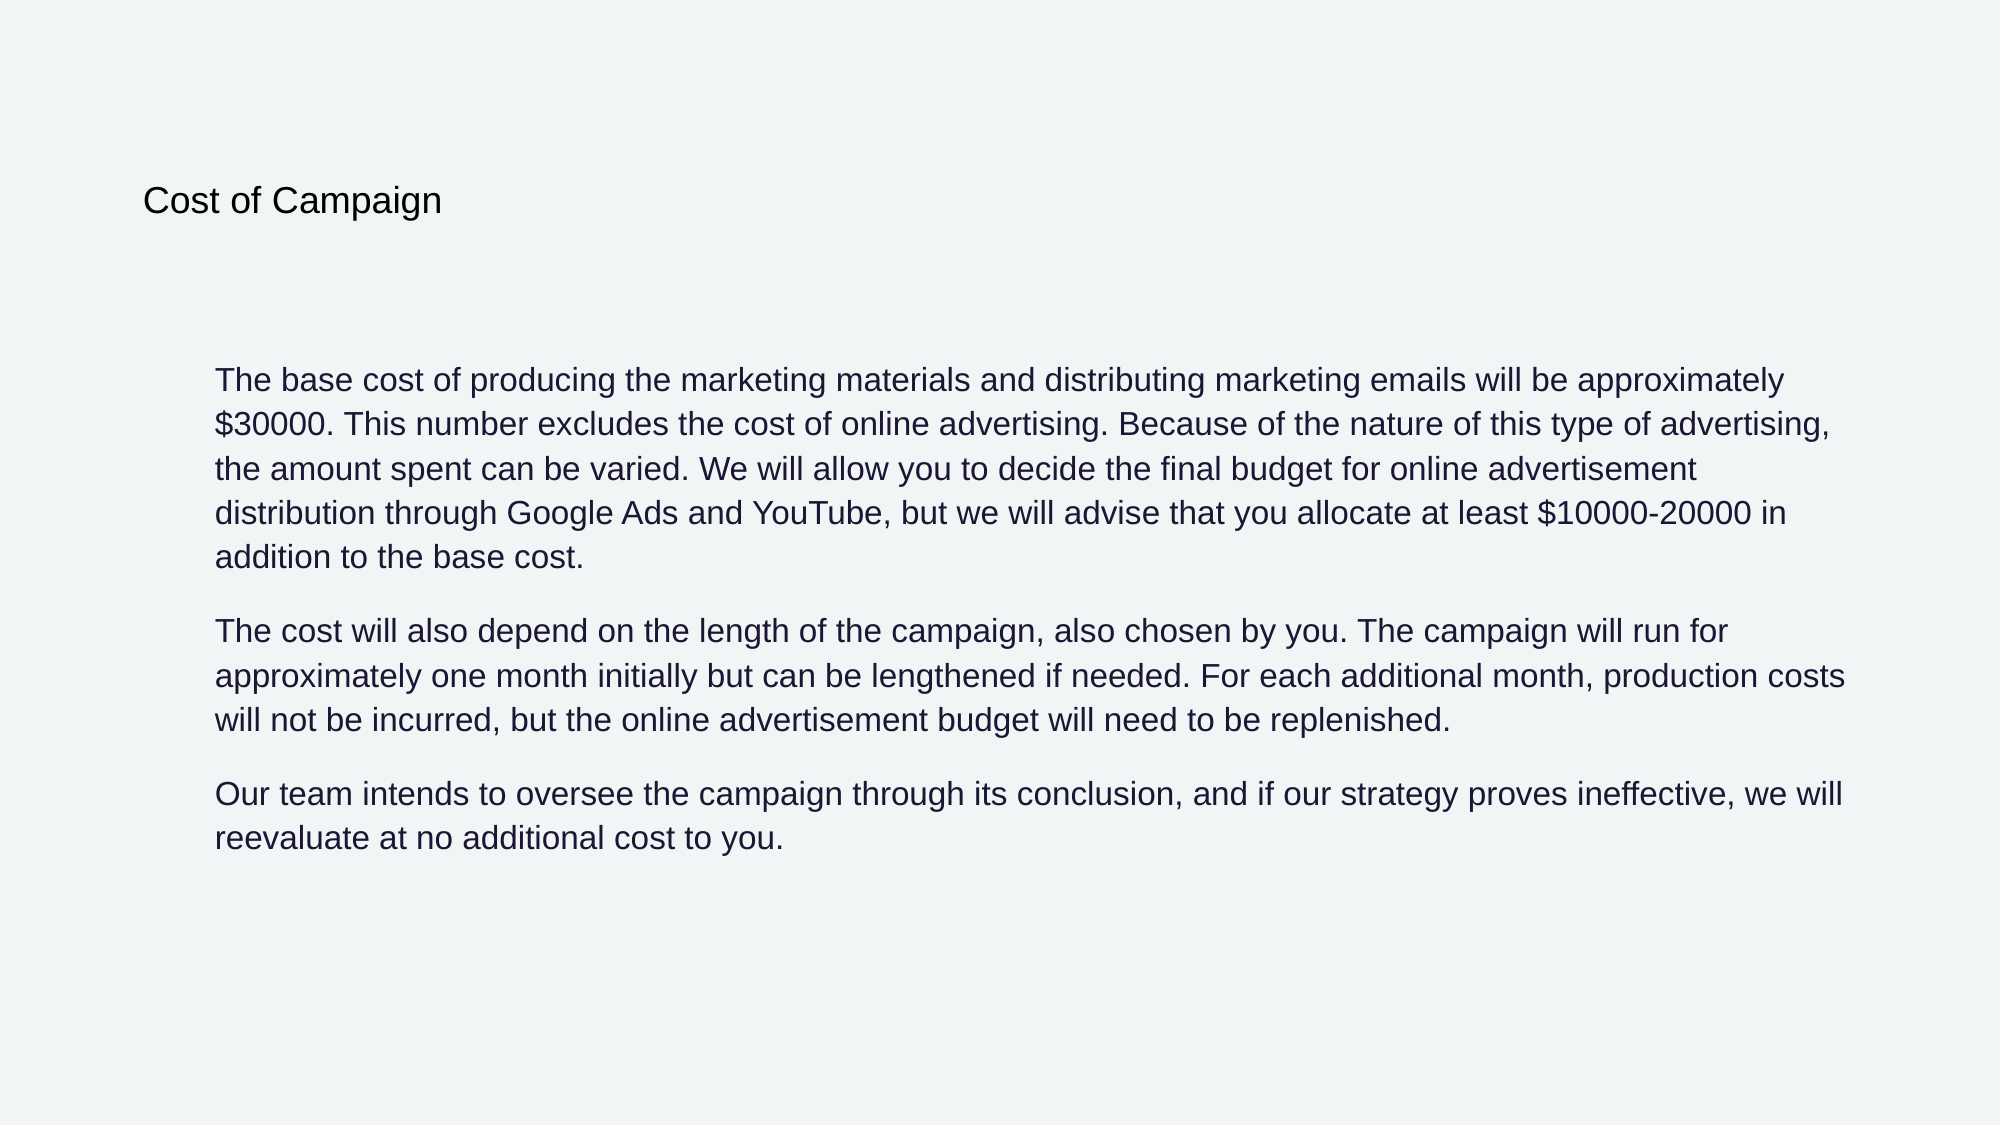

# Cost of Campaign
The base cost of producing the marketing materials and distributing marketing emails will be approximately $30000. This number excludes the cost of online advertising. Because of the nature of this type of advertising, the amount spent can be varied. We will allow you to decide the final budget for online advertisement distribution through Google Ads and YouTube, but we will advise that you allocate at least $10000-20000 in addition to the base cost.
The cost will also depend on the length of the campaign, also chosen by you. The campaign will run for approximately one month initially but can be lengthened if needed. For each additional month, production costs will not be incurred, but the online advertisement budget will need to be replenished.
Our team intends to oversee the campaign through its conclusion, and if our strategy proves ineffective, we will reevaluate at no additional cost to you.